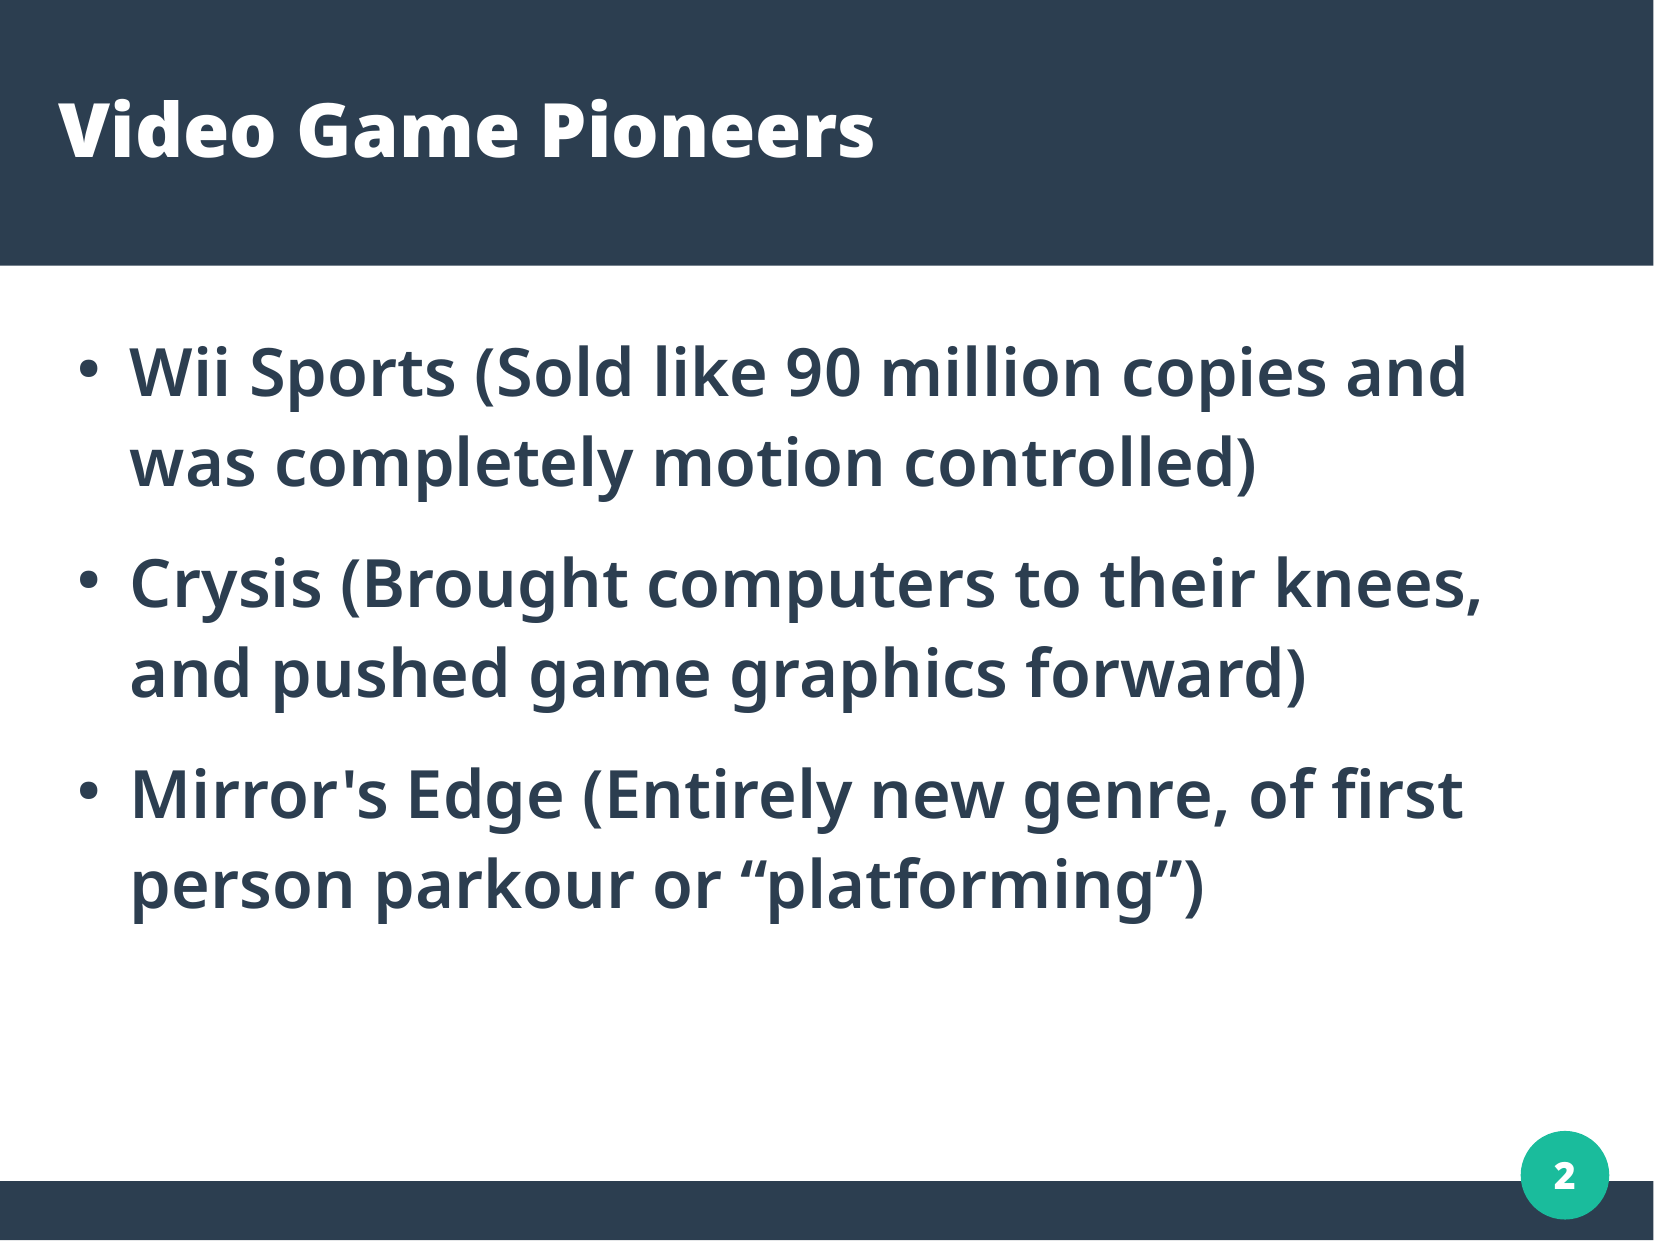

# Video Game Pioneers
Wii Sports (Sold like 90 million copies and was completely motion controlled)
Crysis (Brought computers to their knees, and pushed game graphics forward)
Mirror's Edge (Entirely new genre, of first person parkour or “platforming”)
2